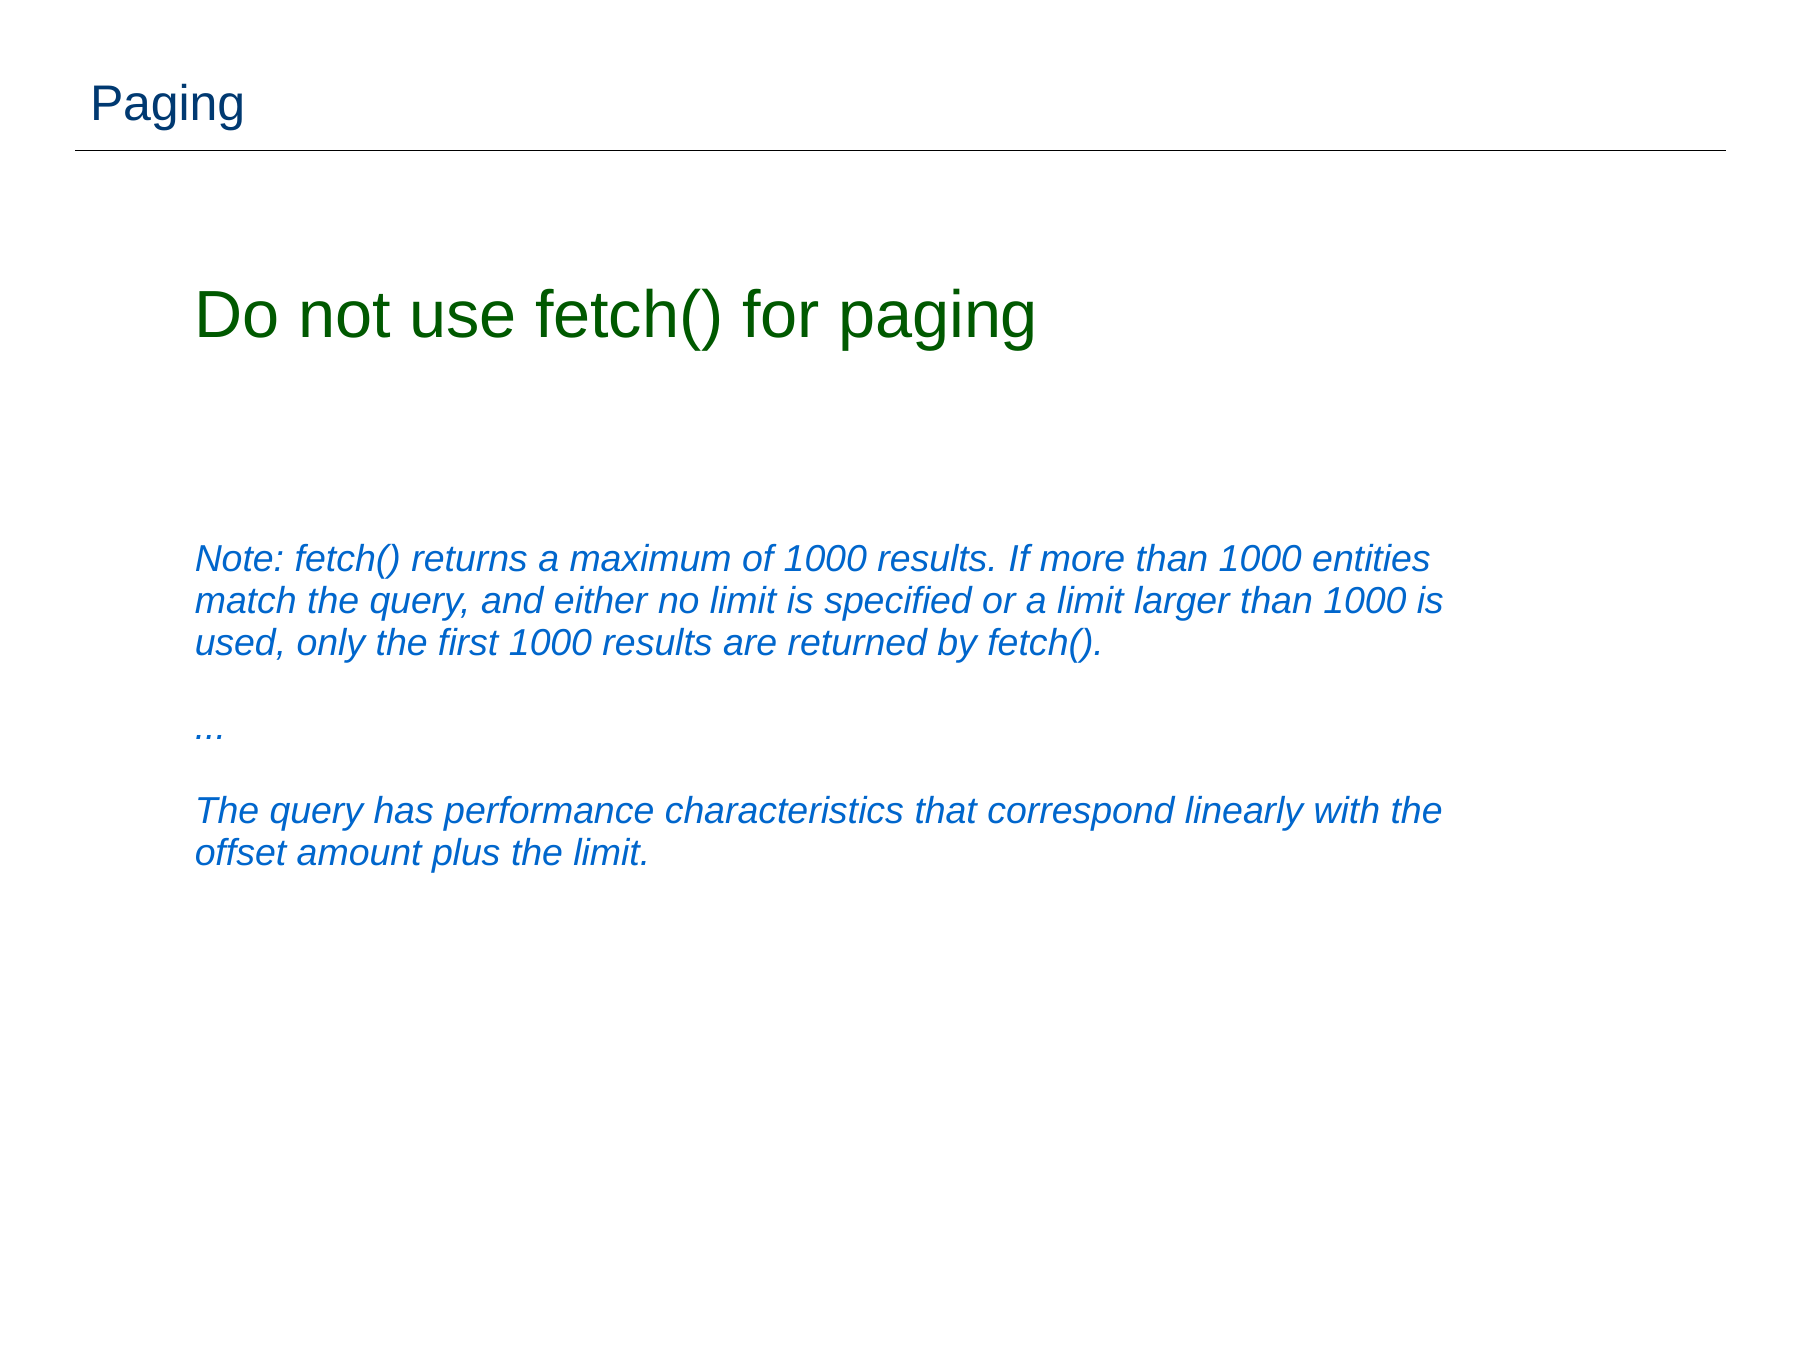

# Paging
Do not use fetch() for paging
Note: fetch() returns a maximum of 1000 results. If more than 1000 entities match the query, and either no limit is specified or a limit larger than 1000 is used, only the first 1000 results are returned by fetch().
...
The query has performance characteristics that correspond linearly with the offset amount plus the limit.